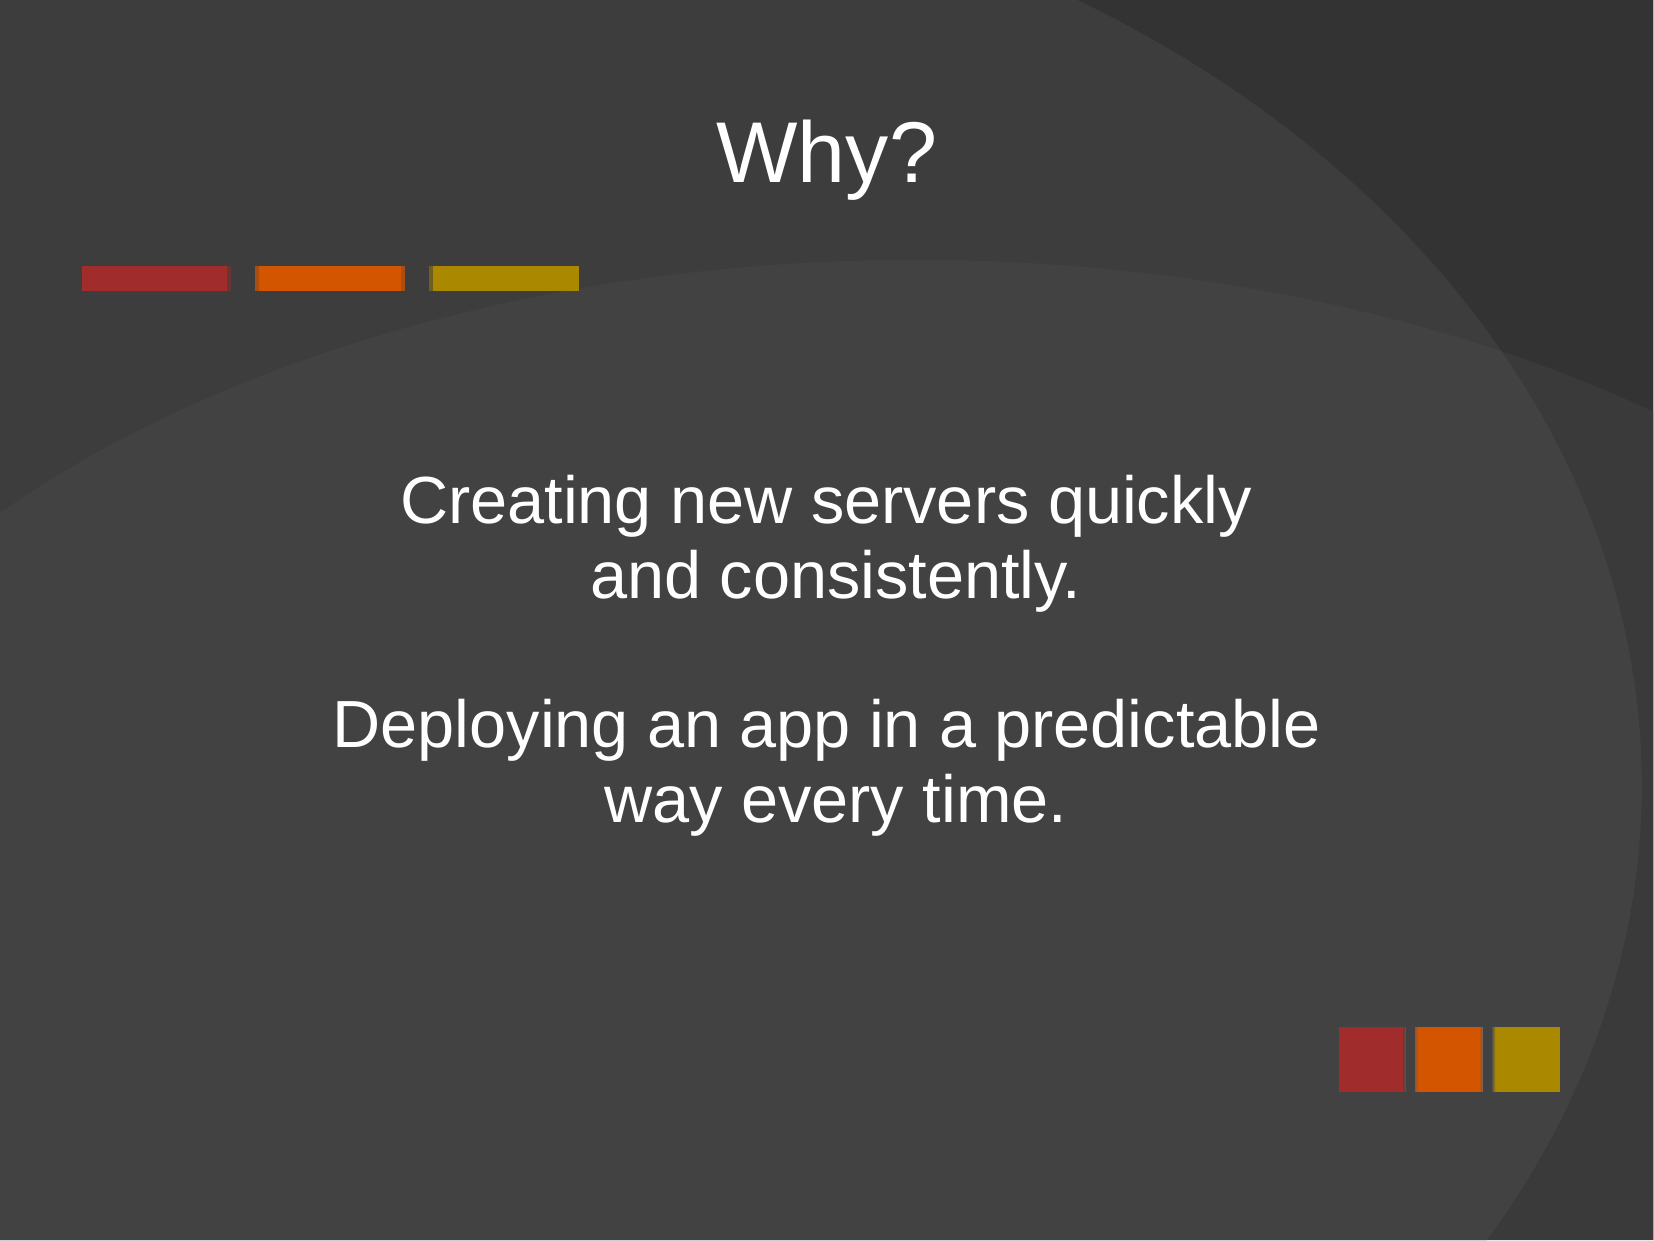

# Why?
Creating new servers quickly
 and consistently.
Deploying an app in a predictable
 way every time.